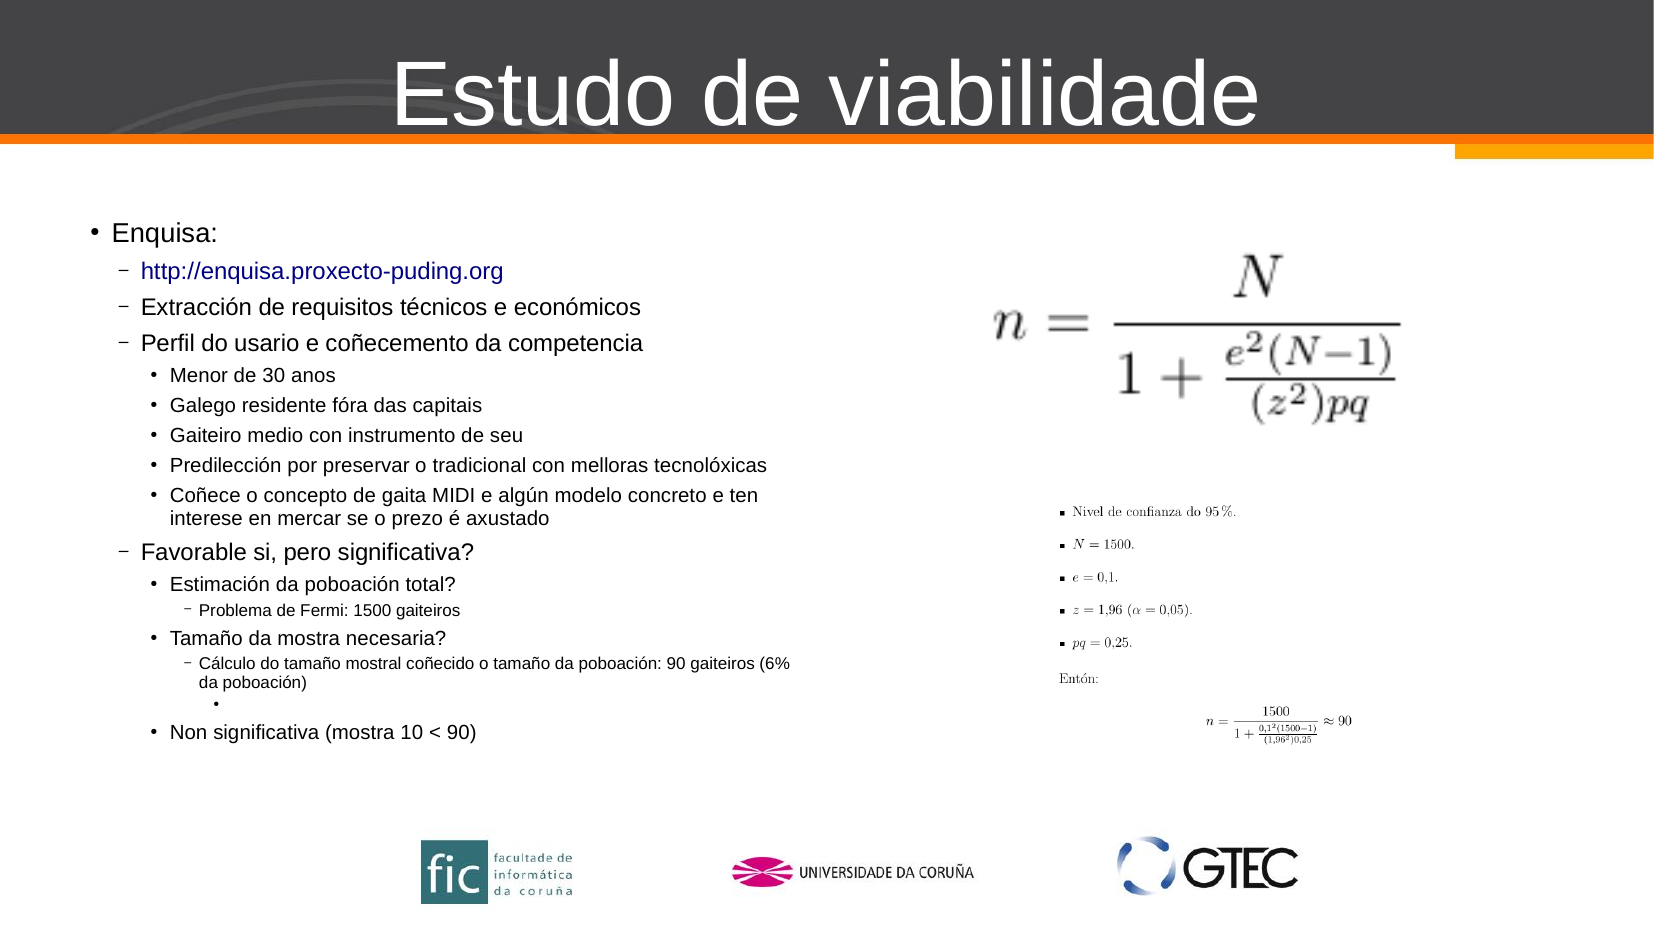

# Estudo de viabilidade
Enquisa:
http://enquisa.proxecto-puding.org
Extracción de requisitos técnicos e económicos
Perfil do usario e coñecemento da competencia
Menor de 30 anos
Galego residente fóra das capitais
Gaiteiro medio con instrumento de seu
Predilección por preservar o tradicional con melloras tecnolóxicas
Coñece o concepto de gaita MIDI e algún modelo concreto e ten interese en mercar se o prezo é axustado
Favorable si, pero significativa?
Estimación da poboación total?
Problema de Fermi: 1500 gaiteiros
Tamaño da mostra necesaria?
Cálculo do tamaño mostral coñecido o tamaño da poboación: 90 gaiteiros (6% da poboación)
Non significativa (mostra 10 < 90)